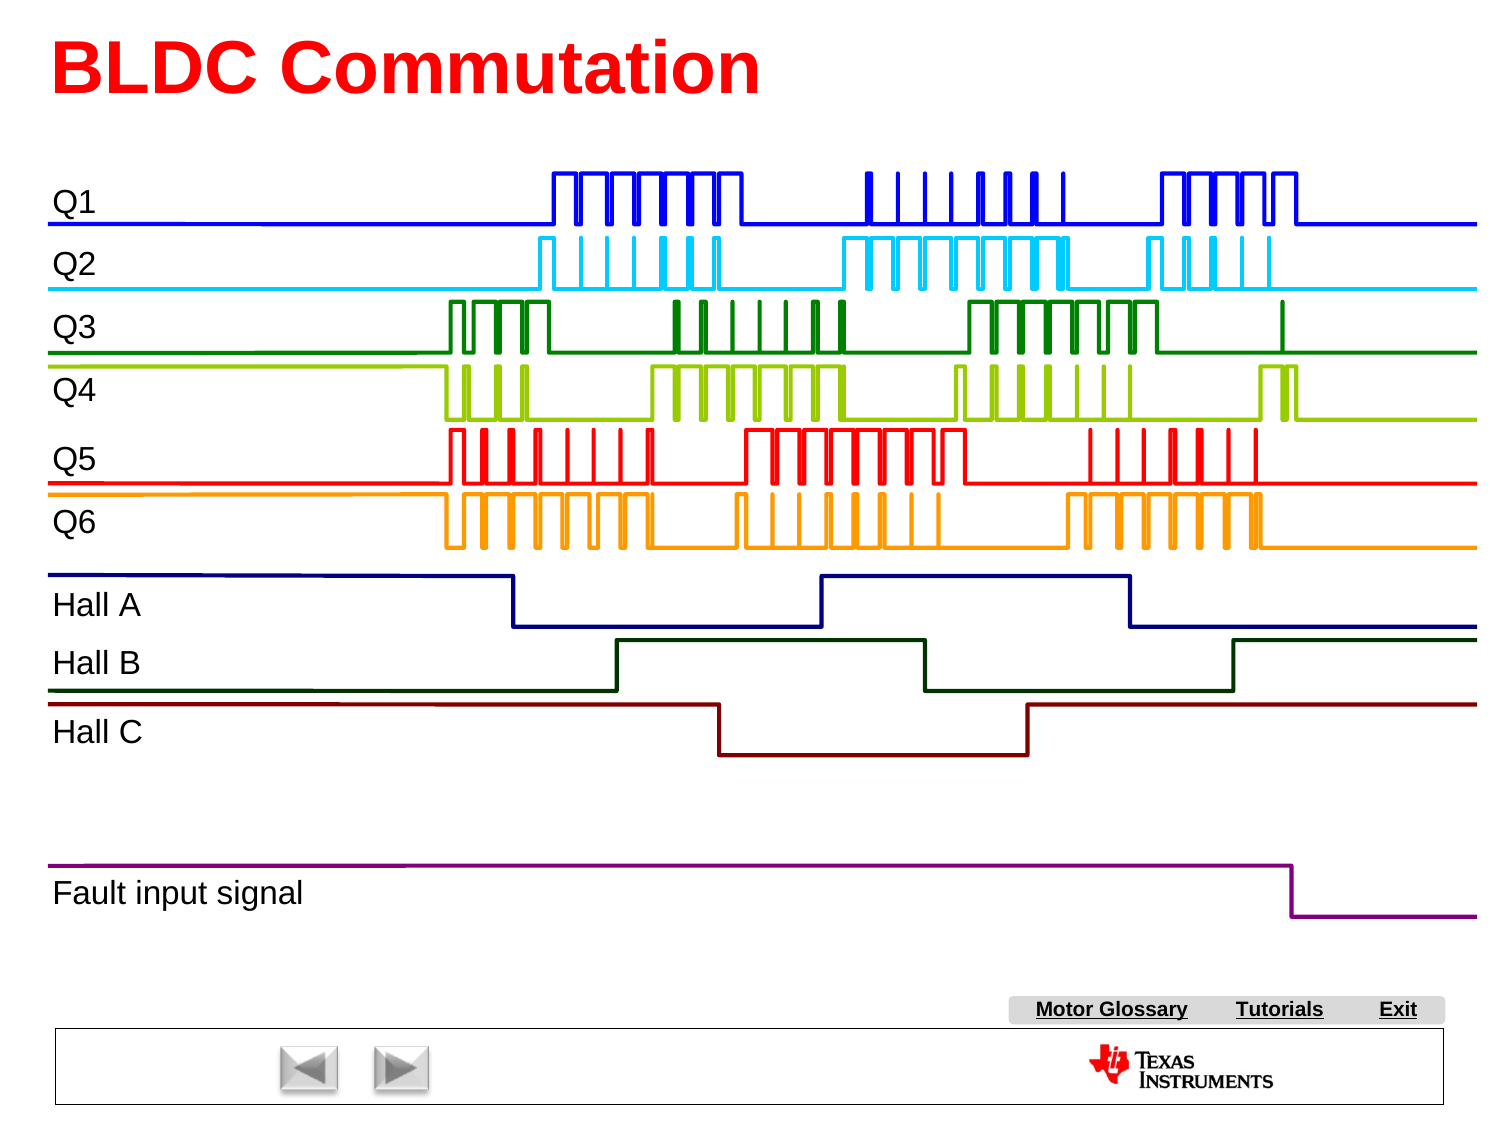

# BLDC Commutation
Q1
Q2
Q3
Q4
Q5
Q6
Hall A
Hall B
Hall C
Fault input signal